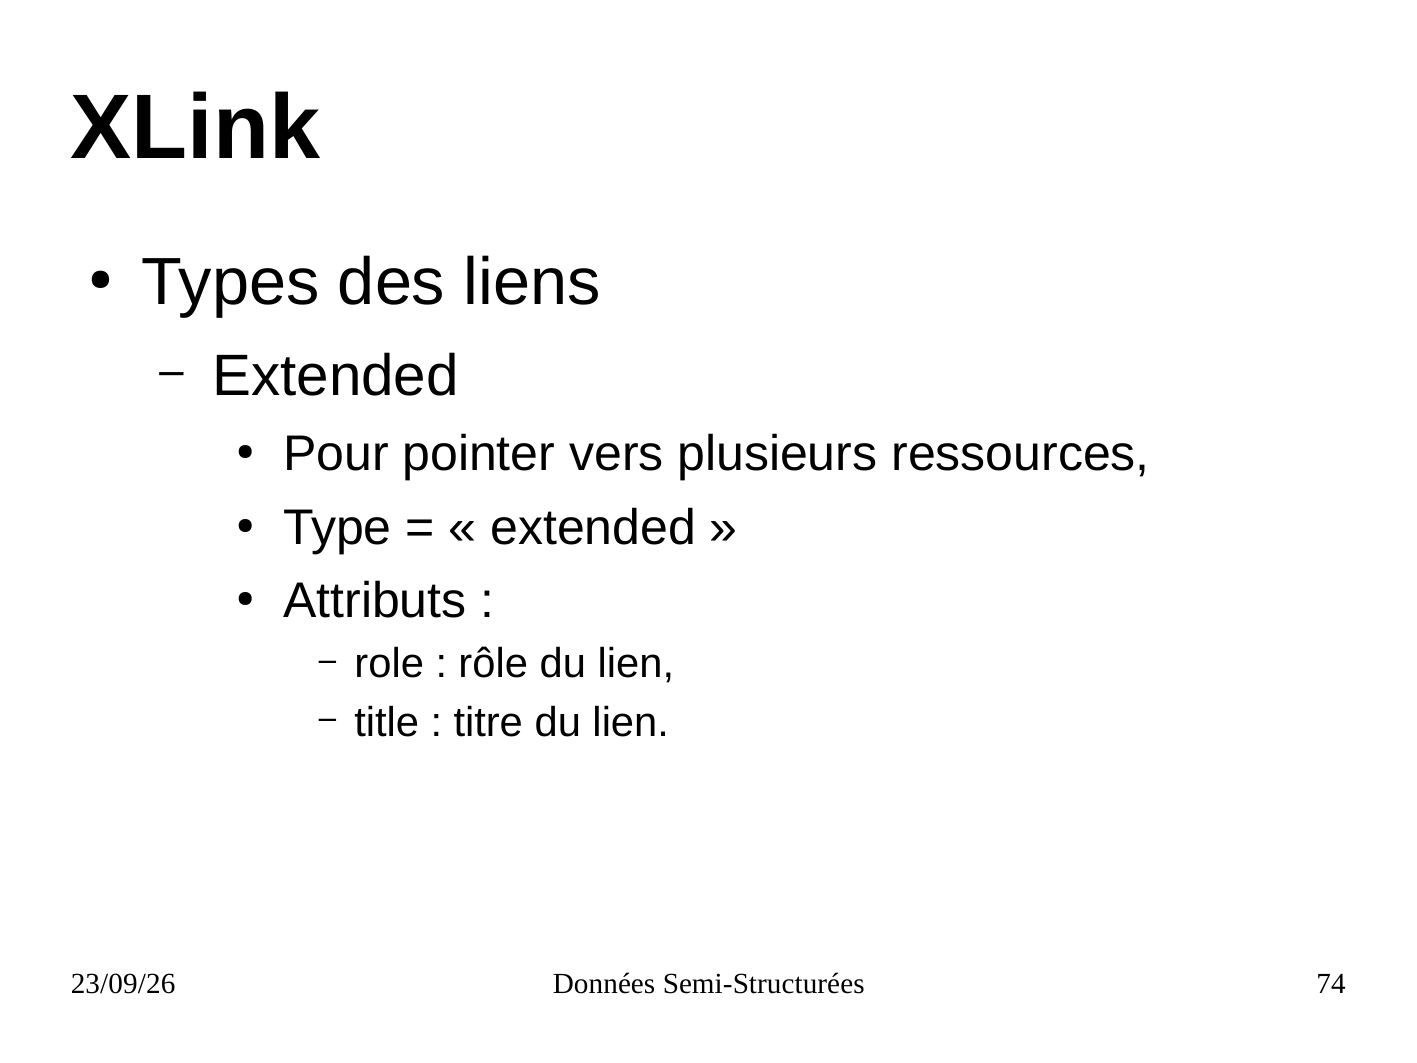

# XLink
Types des liens
Extended
Pour pointer vers plusieurs ressources,
Type = « extended »
Attributs :
role : rôle du lien,
title : titre du lien.
Données Semi-Structurées
74